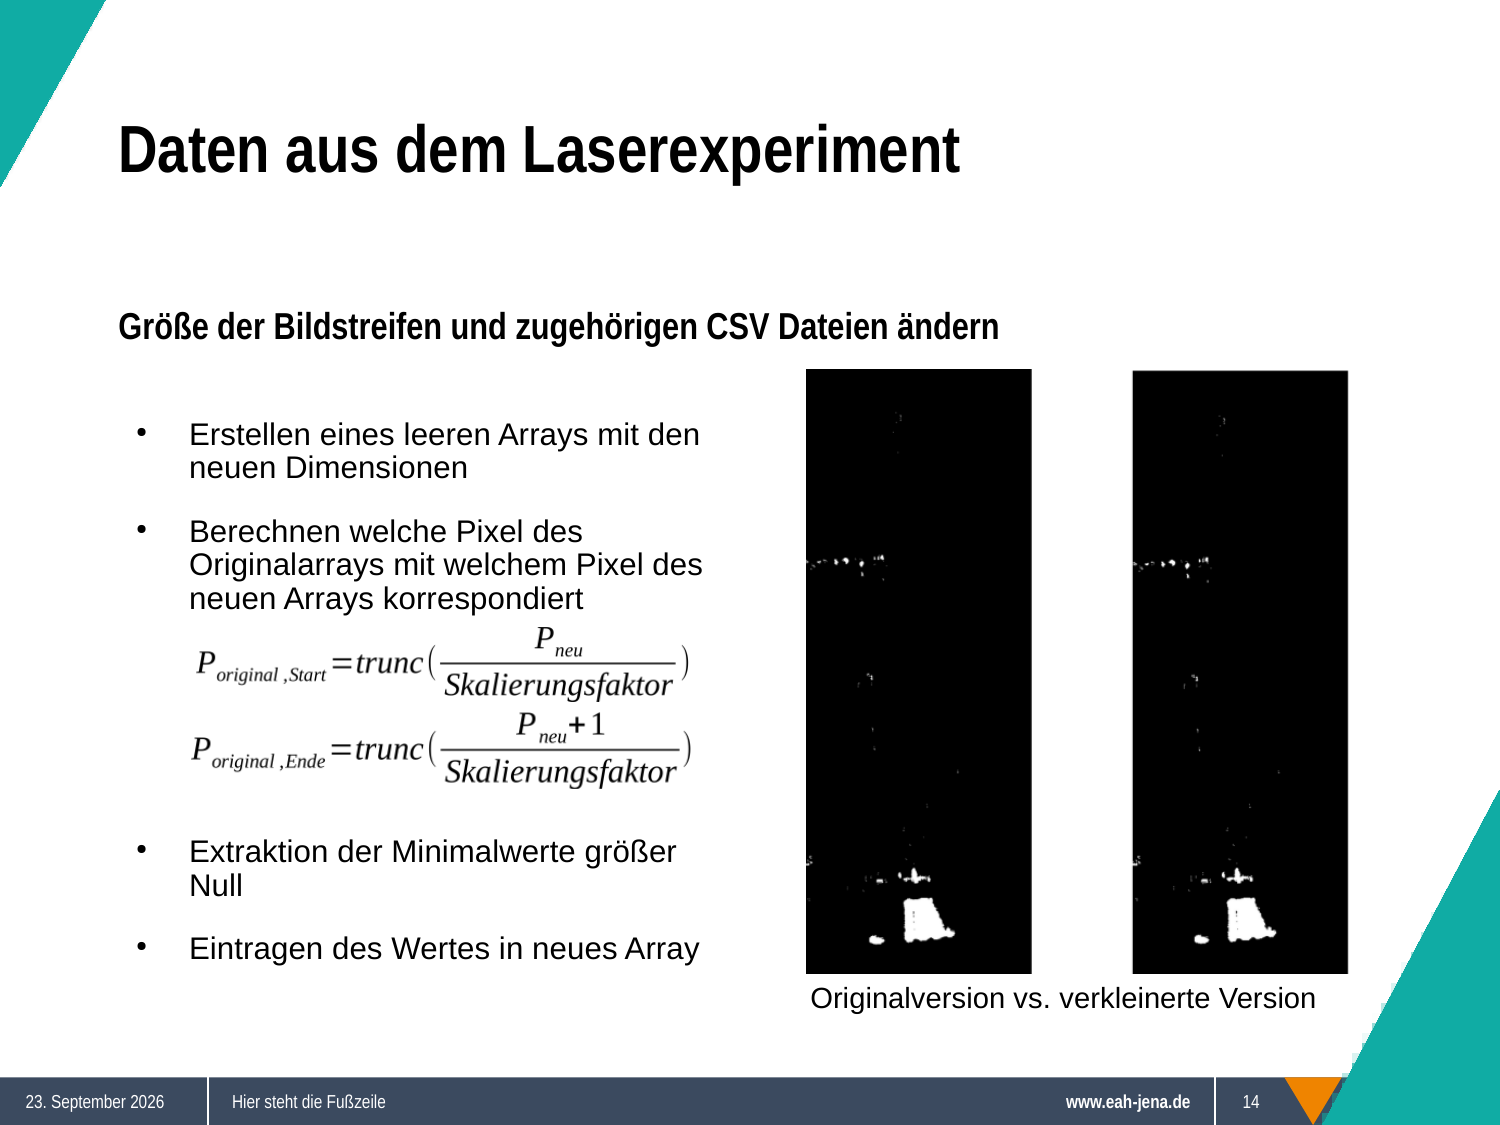

Daten aus dem Laserexperiment
# Größe der Bildstreifen und zugehörigen CSV Dateien ändern
Erstellen eines leeren Arrays mit den neuen Dimensionen
Berechnen welche Pixel des Originalarrays mit welchem Pixel des neuen Arrays korrespondiert
Extraktion der Minimalwerte größer Null
Eintragen des Wertes in neues Array
Originalversion vs. verkleinerte Version
Hier steht die Fußzeile
14